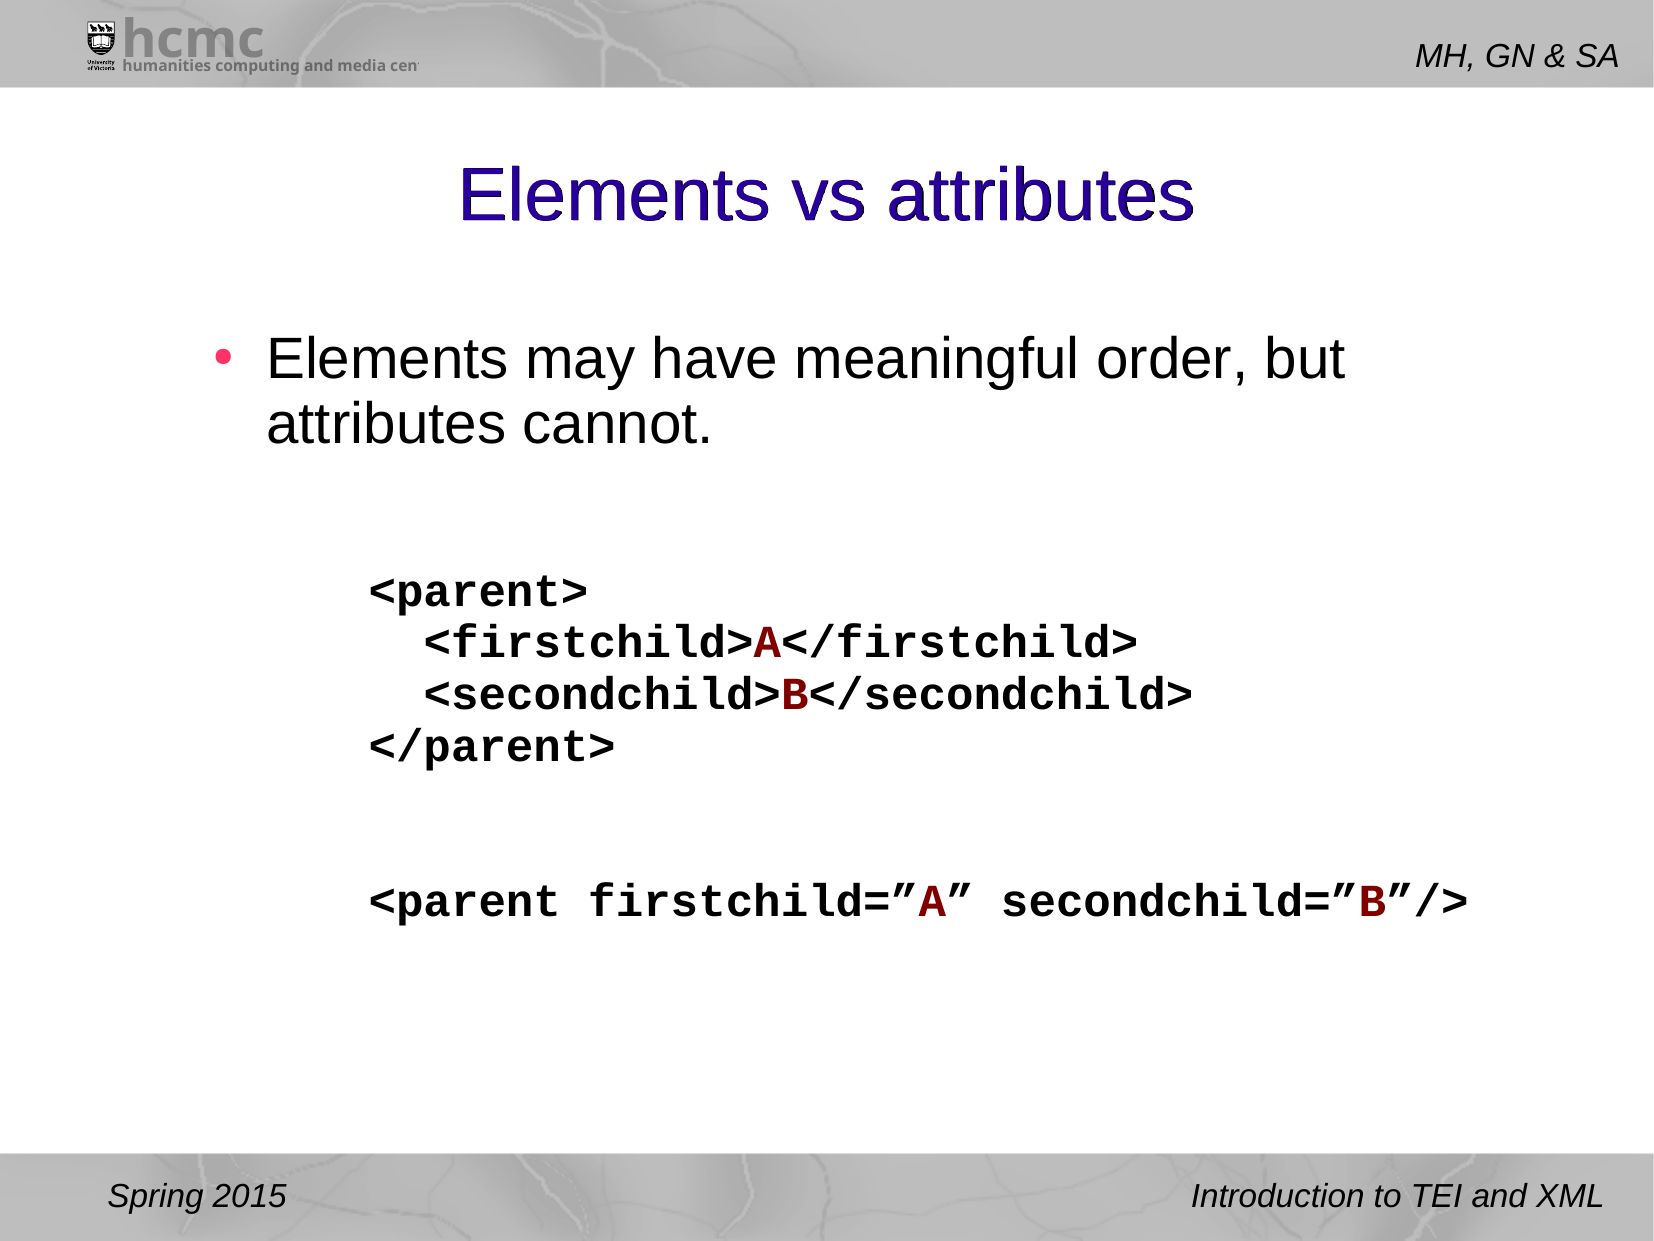

# Elements vs attributes
Elements may have meaningful order, but attributes cannot.
<parent>
 <firstchild>A</firstchild>
 <secondchild>B</secondchild>
</parent>
<parent firstchild=”A” secondchild=”B”/>